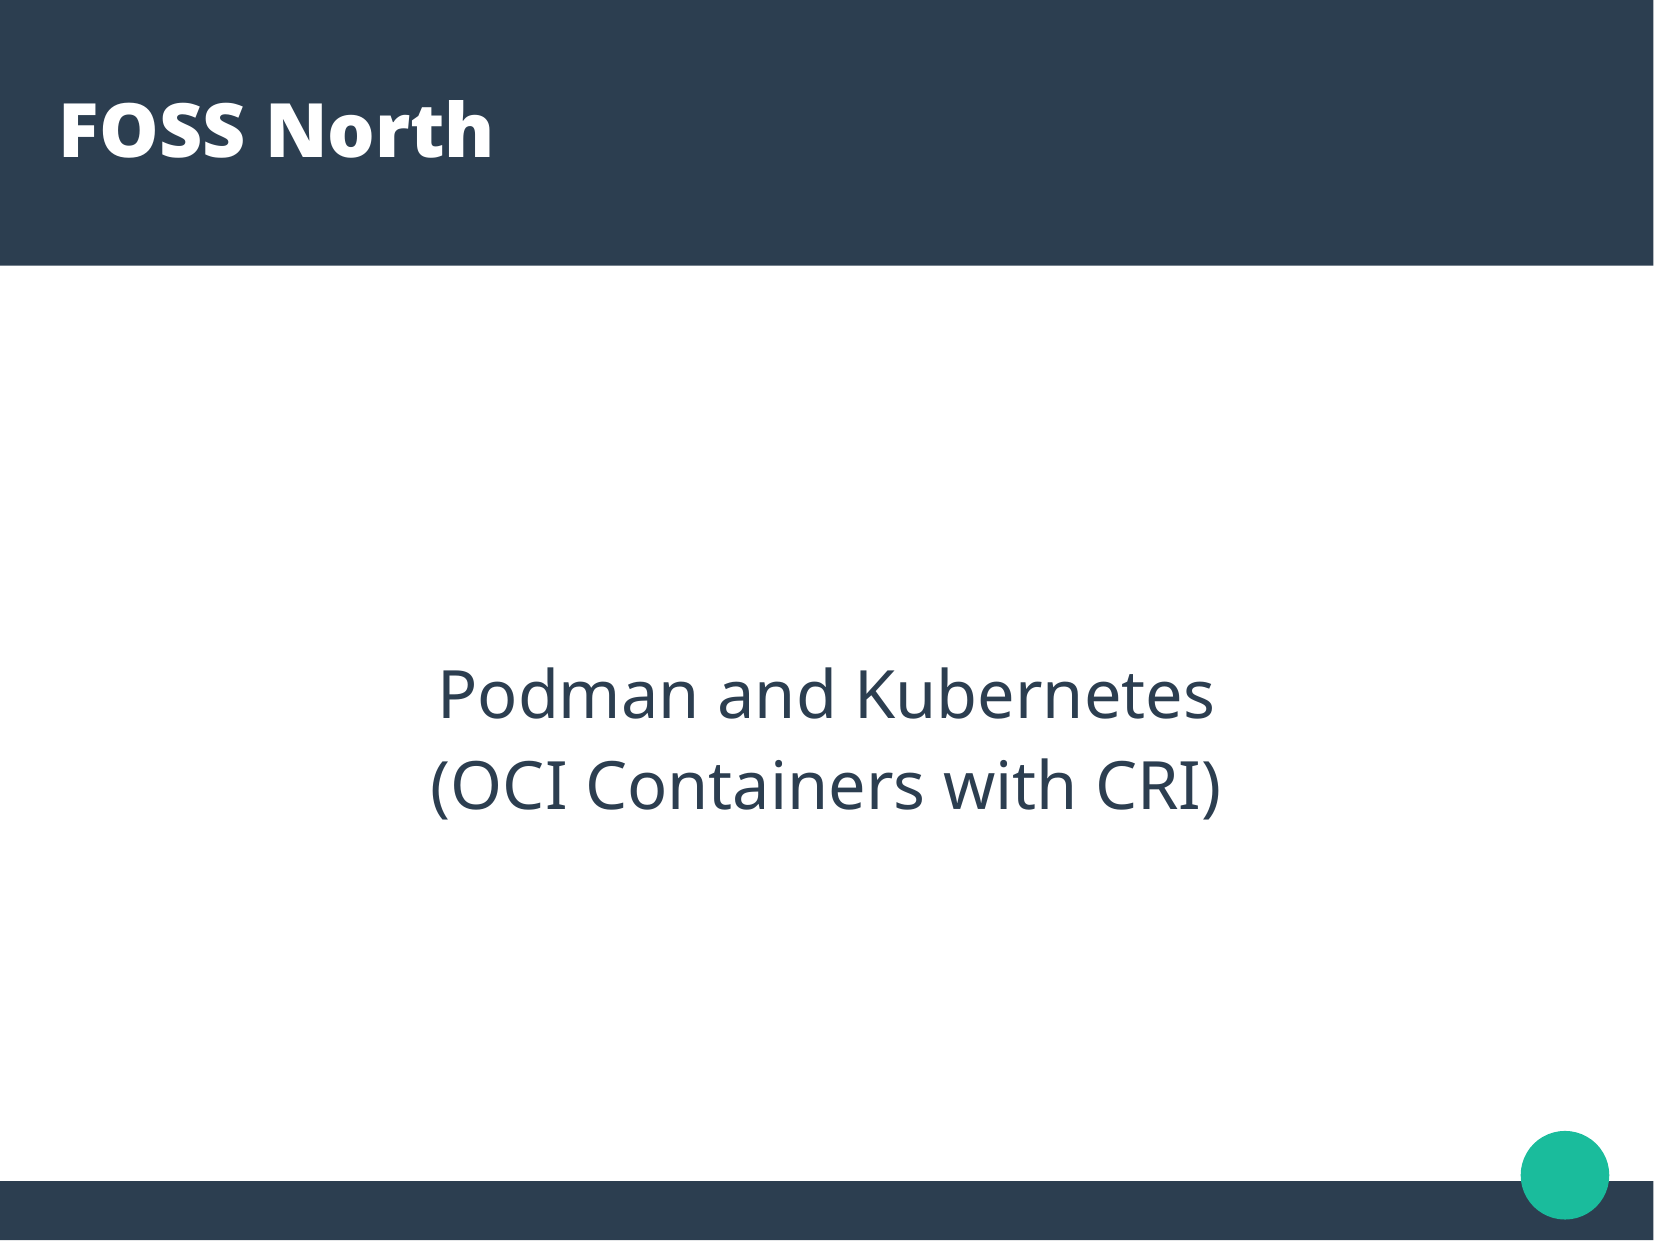

# FOSS North
Podman and Kubernetes
(OCI Containers with CRI)